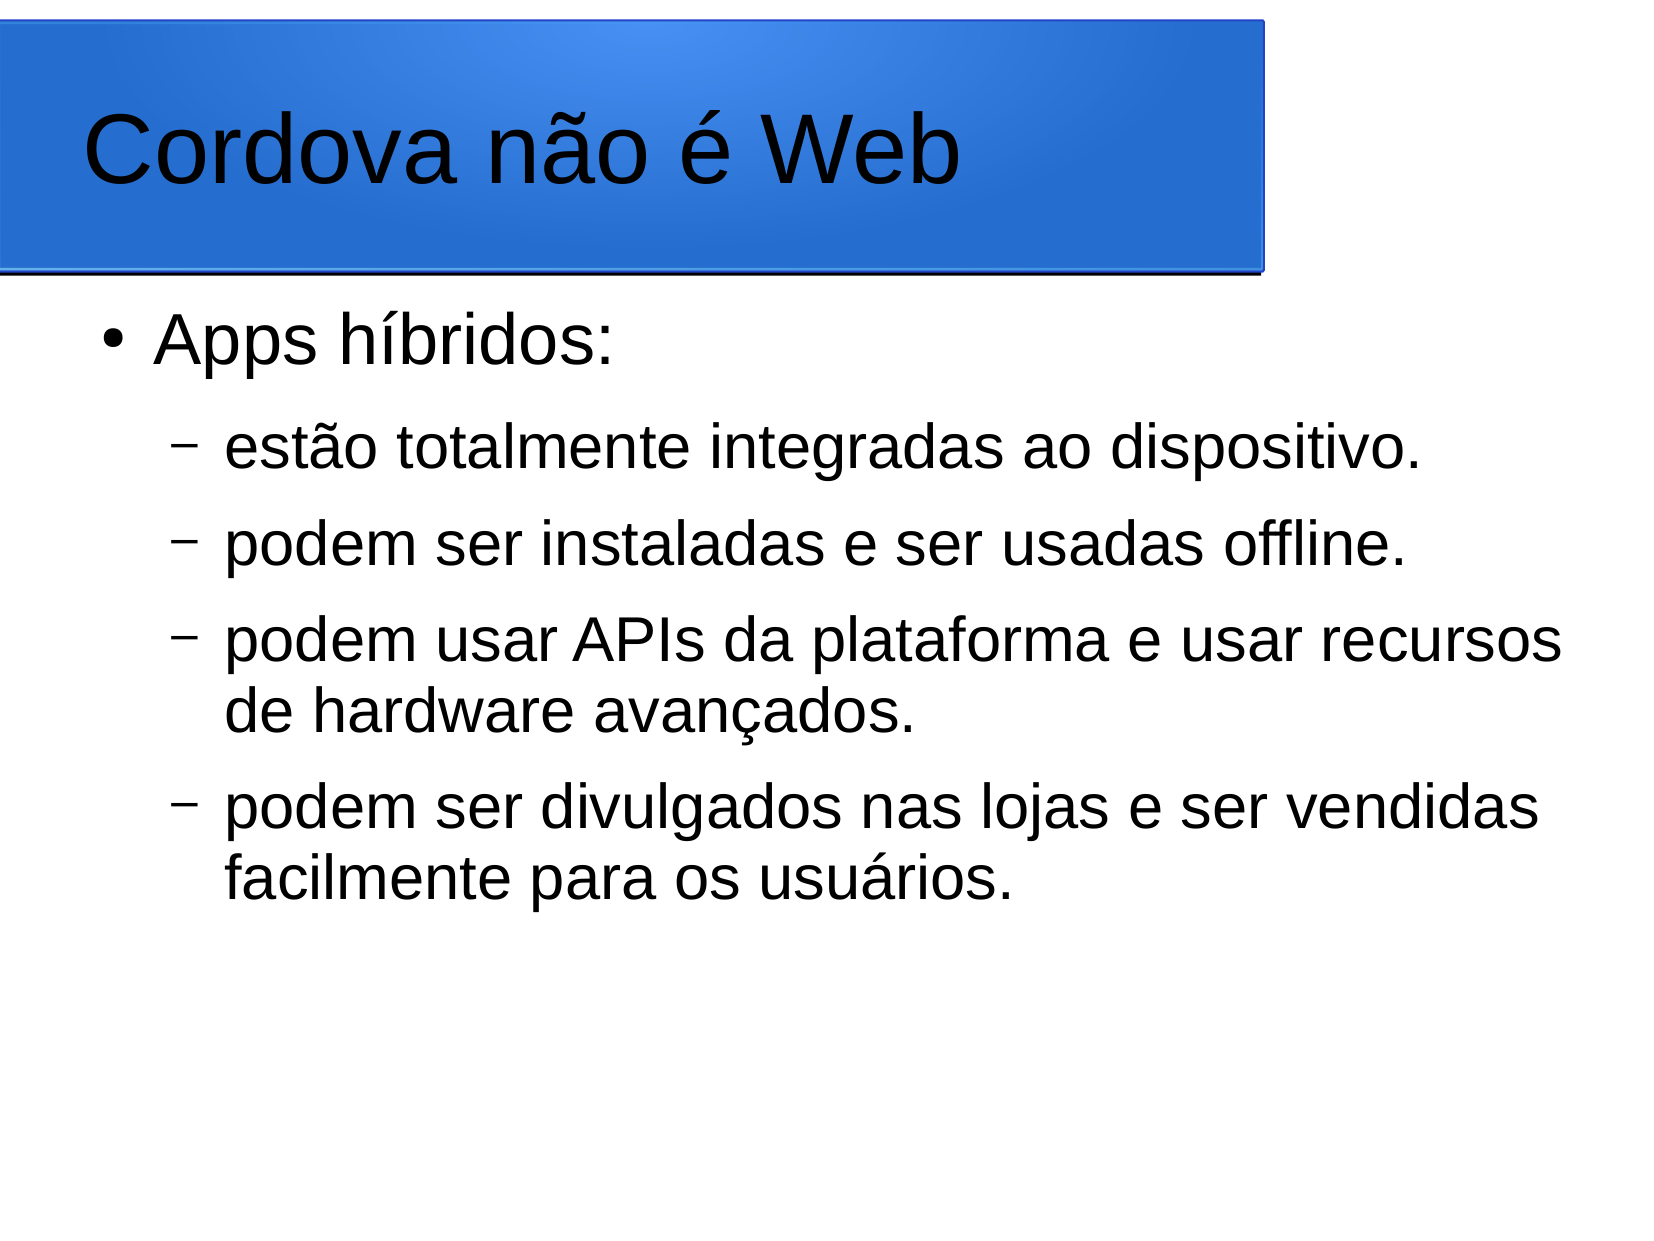

# Cordova não é Web
Apps híbridos:
estão totalmente integradas ao dispositivo.
podem ser instaladas e ser usadas offline.
podem usar APIs da plataforma e usar recursos de hardware avançados.
podem ser divulgados nas lojas e ser vendidas facilmente para os usuários.